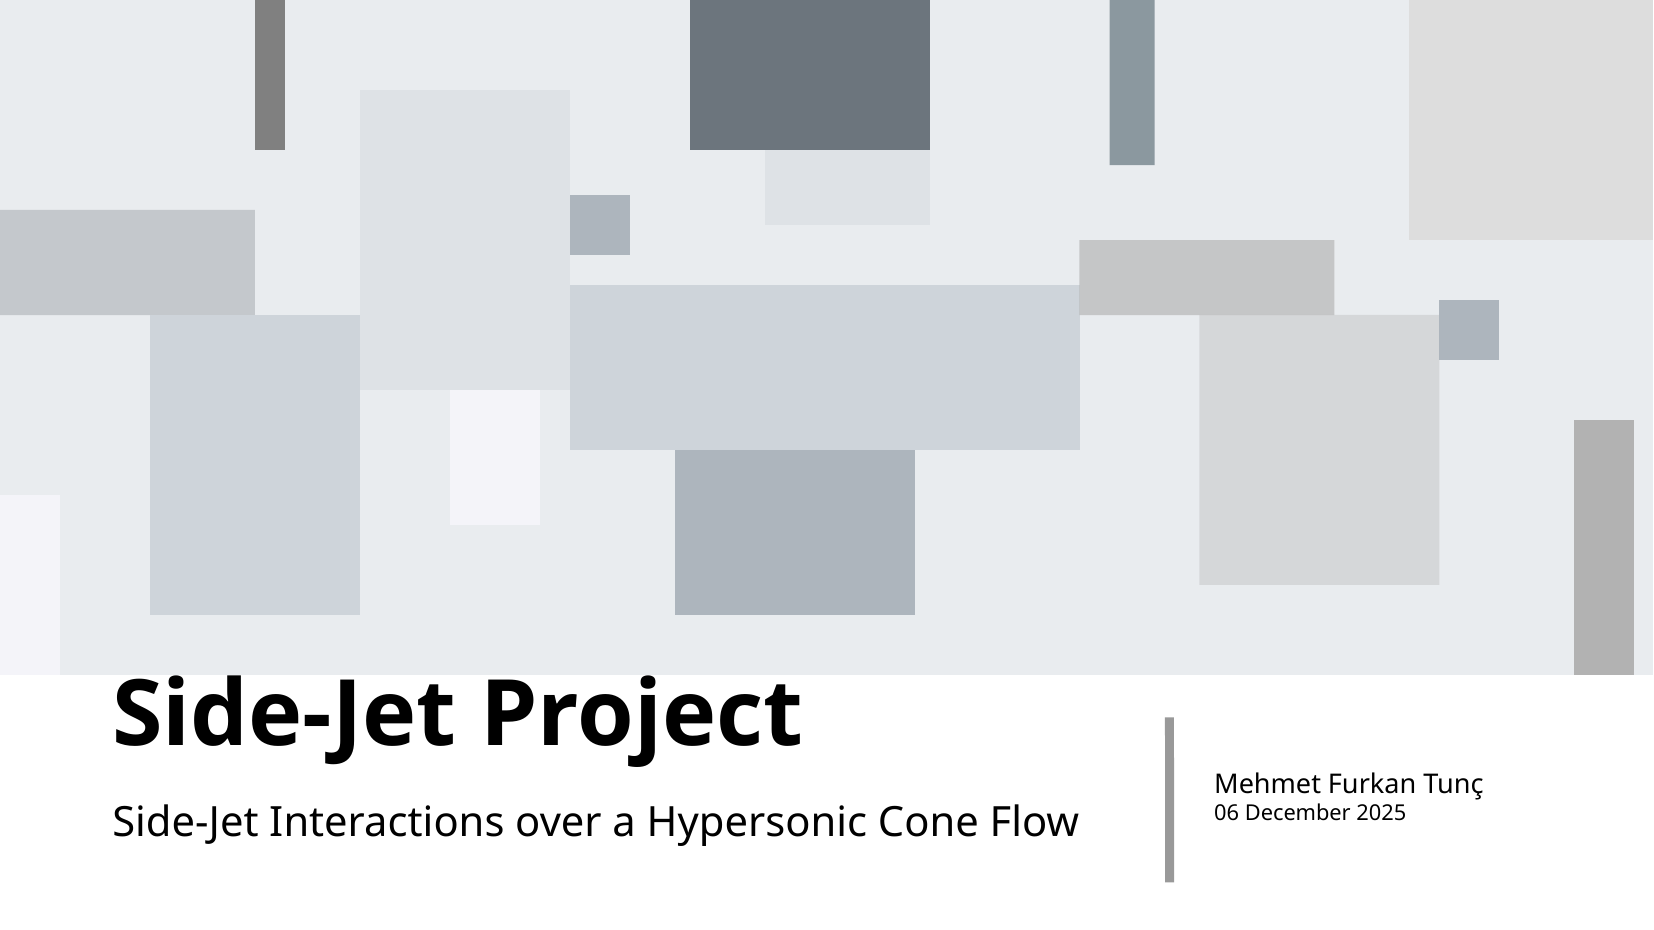

# Side-Jet Project
Mehmet Furkan Tunç
06 December 2025
Side-Jet Interactions over a Hypersonic Cone Flow